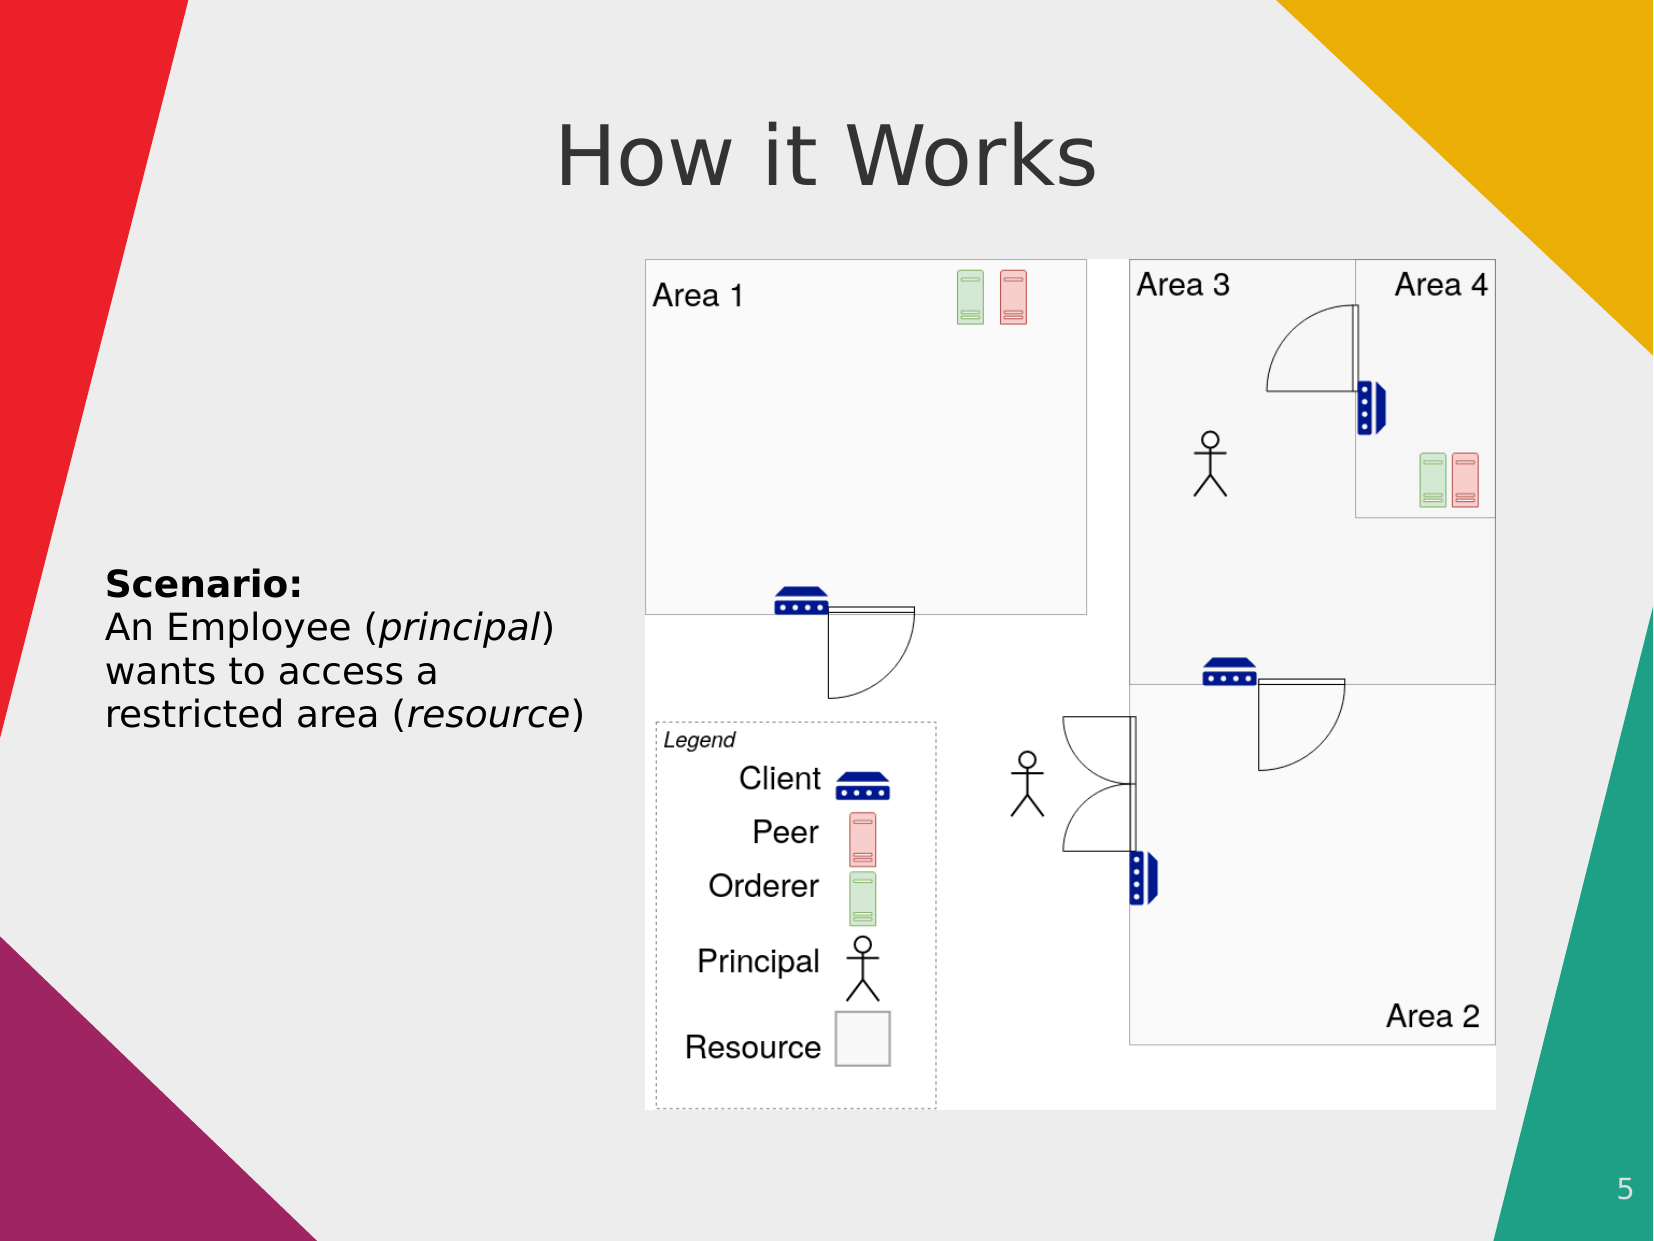

# How it Works
Scenario:
An Employee (principal)
wants to access a
restricted area (resource)
5